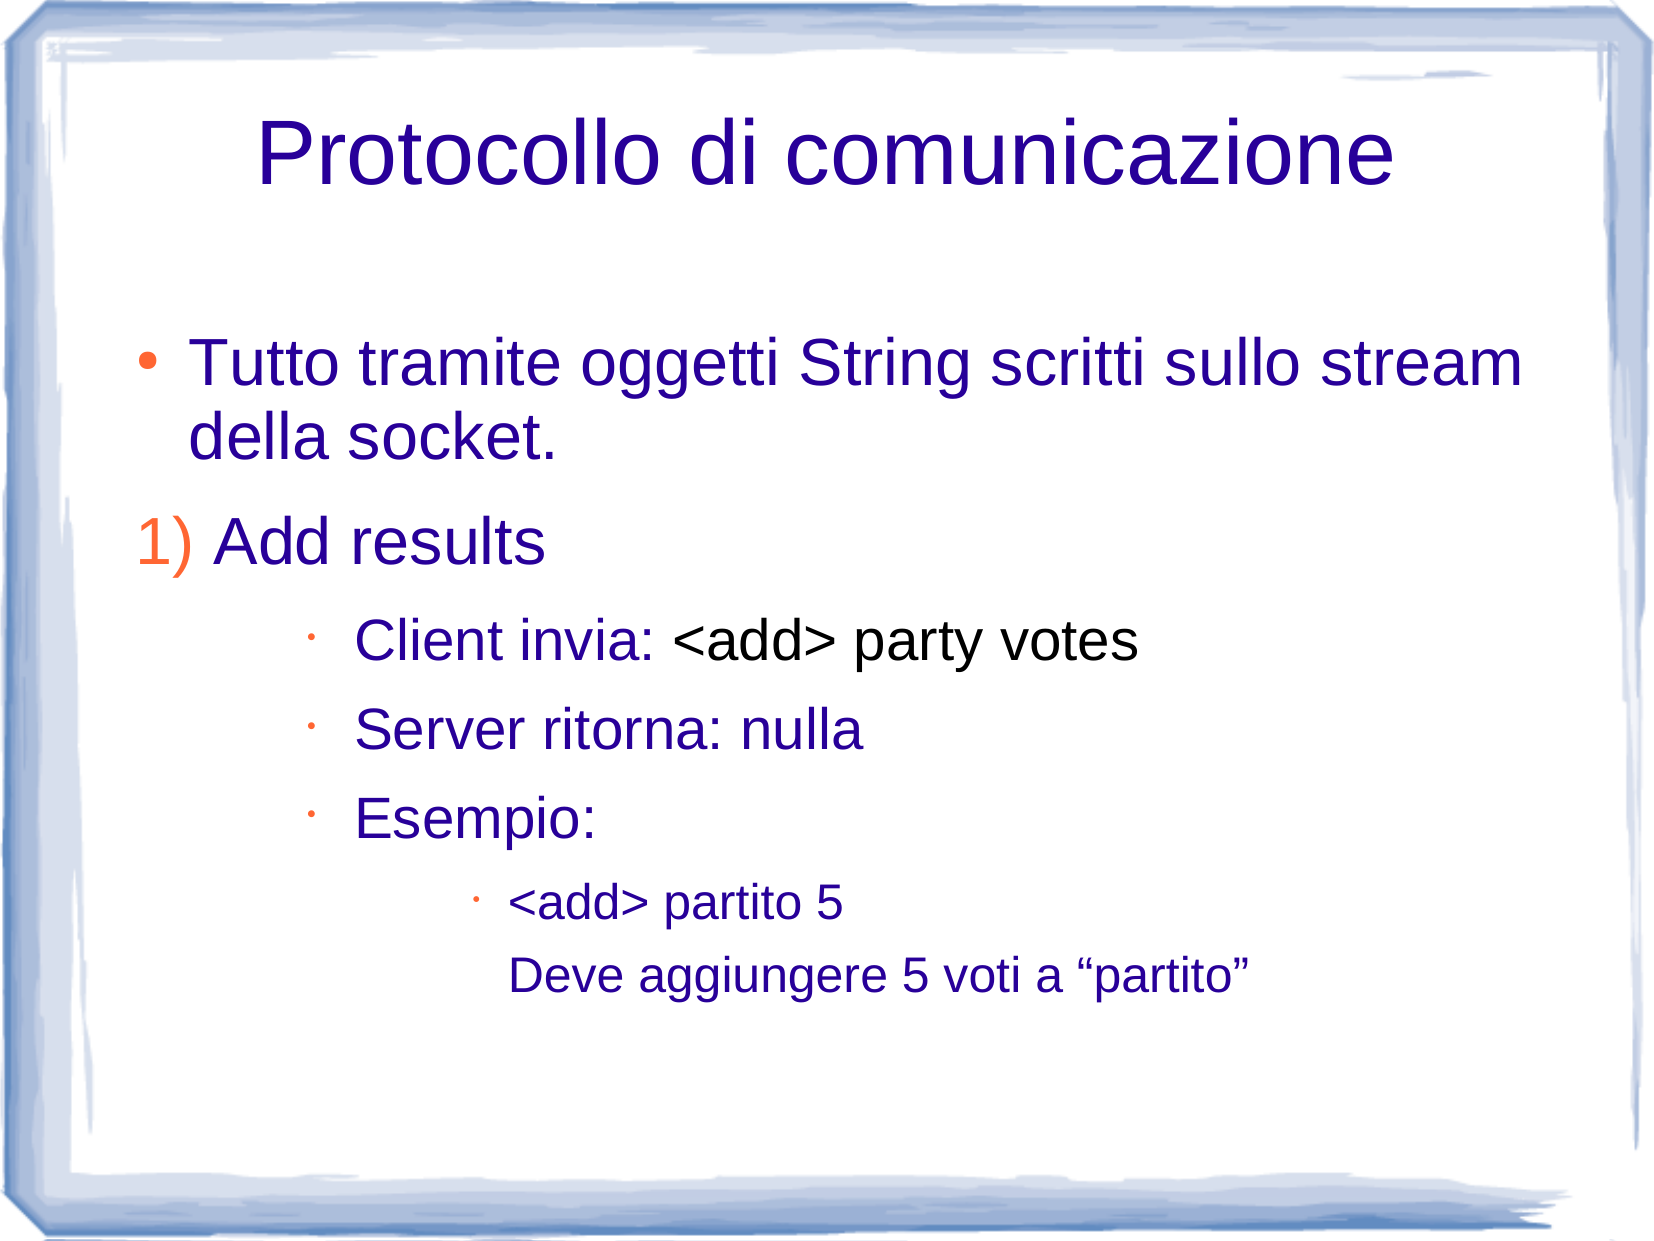

# Protocollo di comunicazione
Tutto tramite oggetti String scritti sullo stream della socket.
 Add results
Client invia: <add> party votes
Server ritorna: nulla
Esempio:
<add> partito 5
Deve aggiungere 5 voti a “partito”